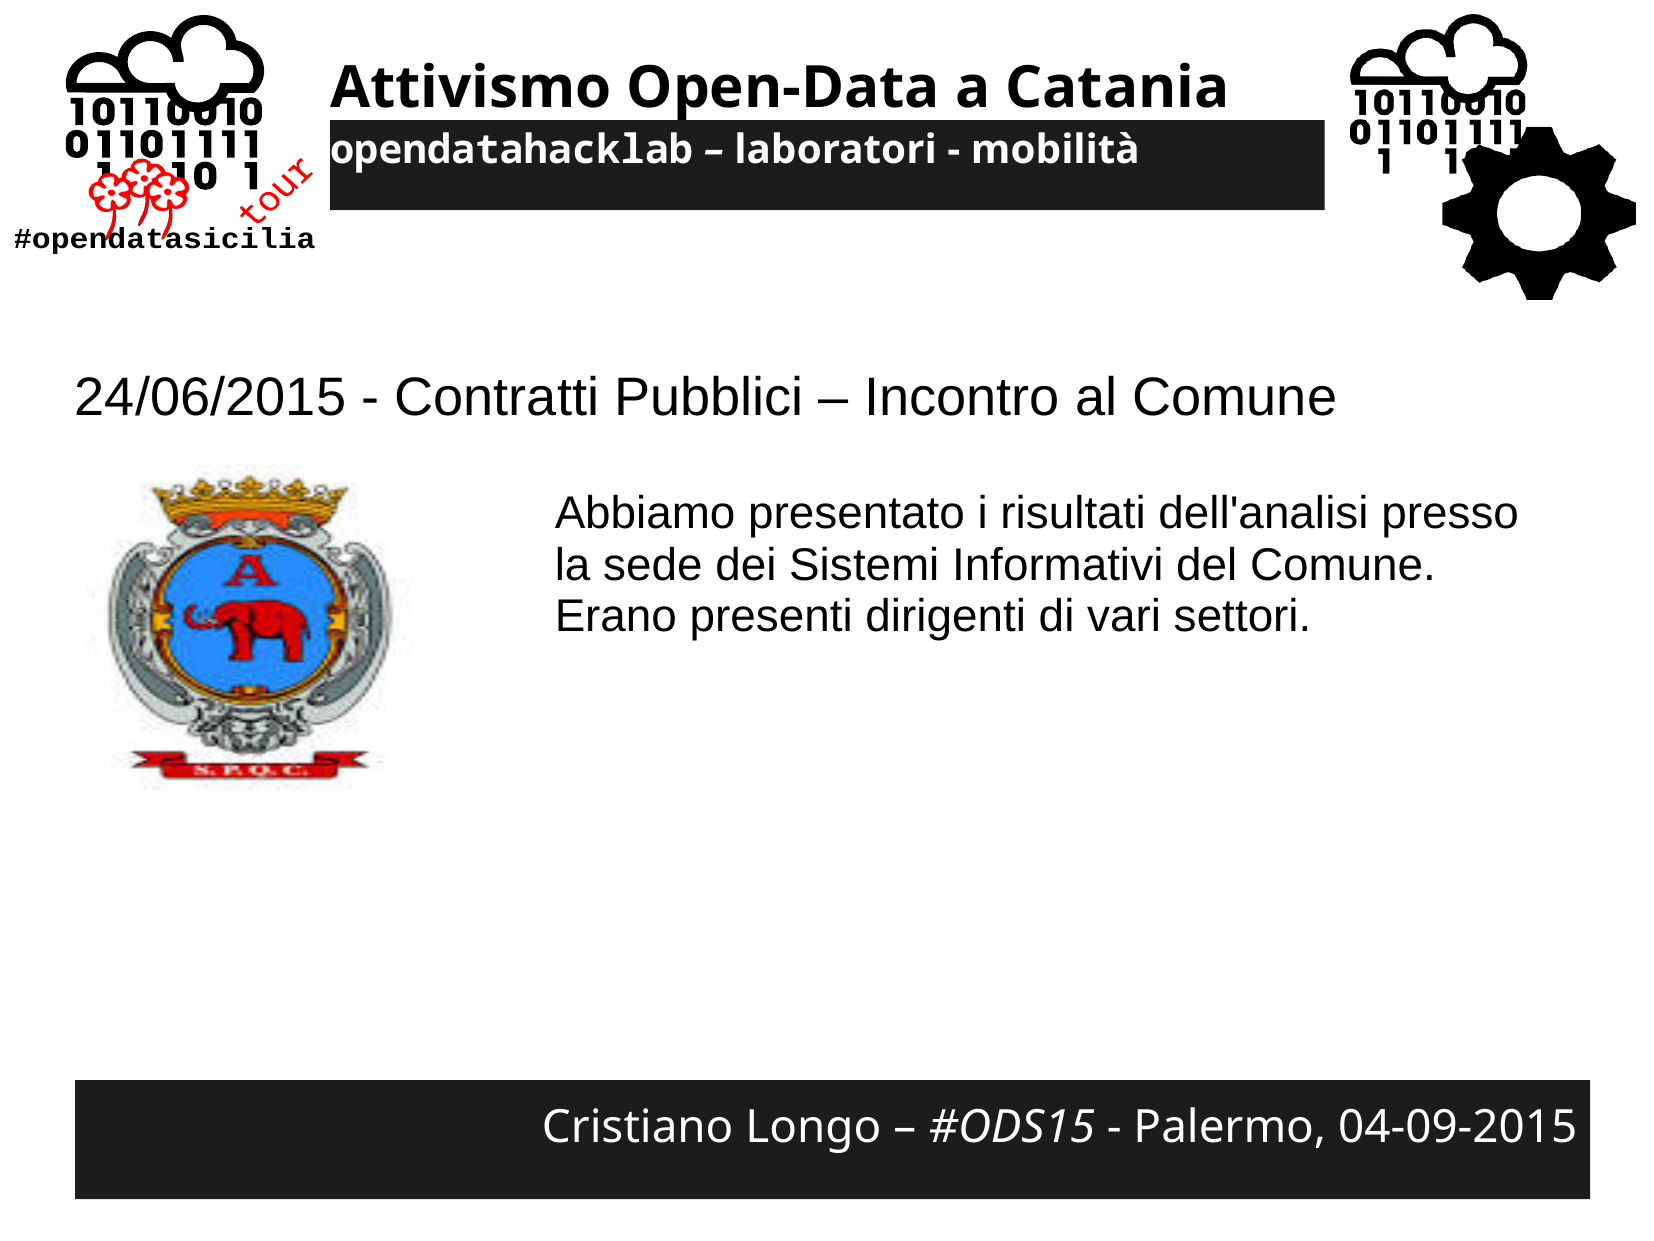

# Attivismo Open-Data a Catania
opendatahacklab – laboratori - mobilità
24/06/2015 - Contratti Pubblici – Incontro al Comune
Abbiamo presentato i risultati dell'analisi presso la sede dei Sistemi Informativi del Comune. Erano presenti dirigenti di vari settori.
 Cristiano Longo – #ODS15 - Palermo, 04-09-2015